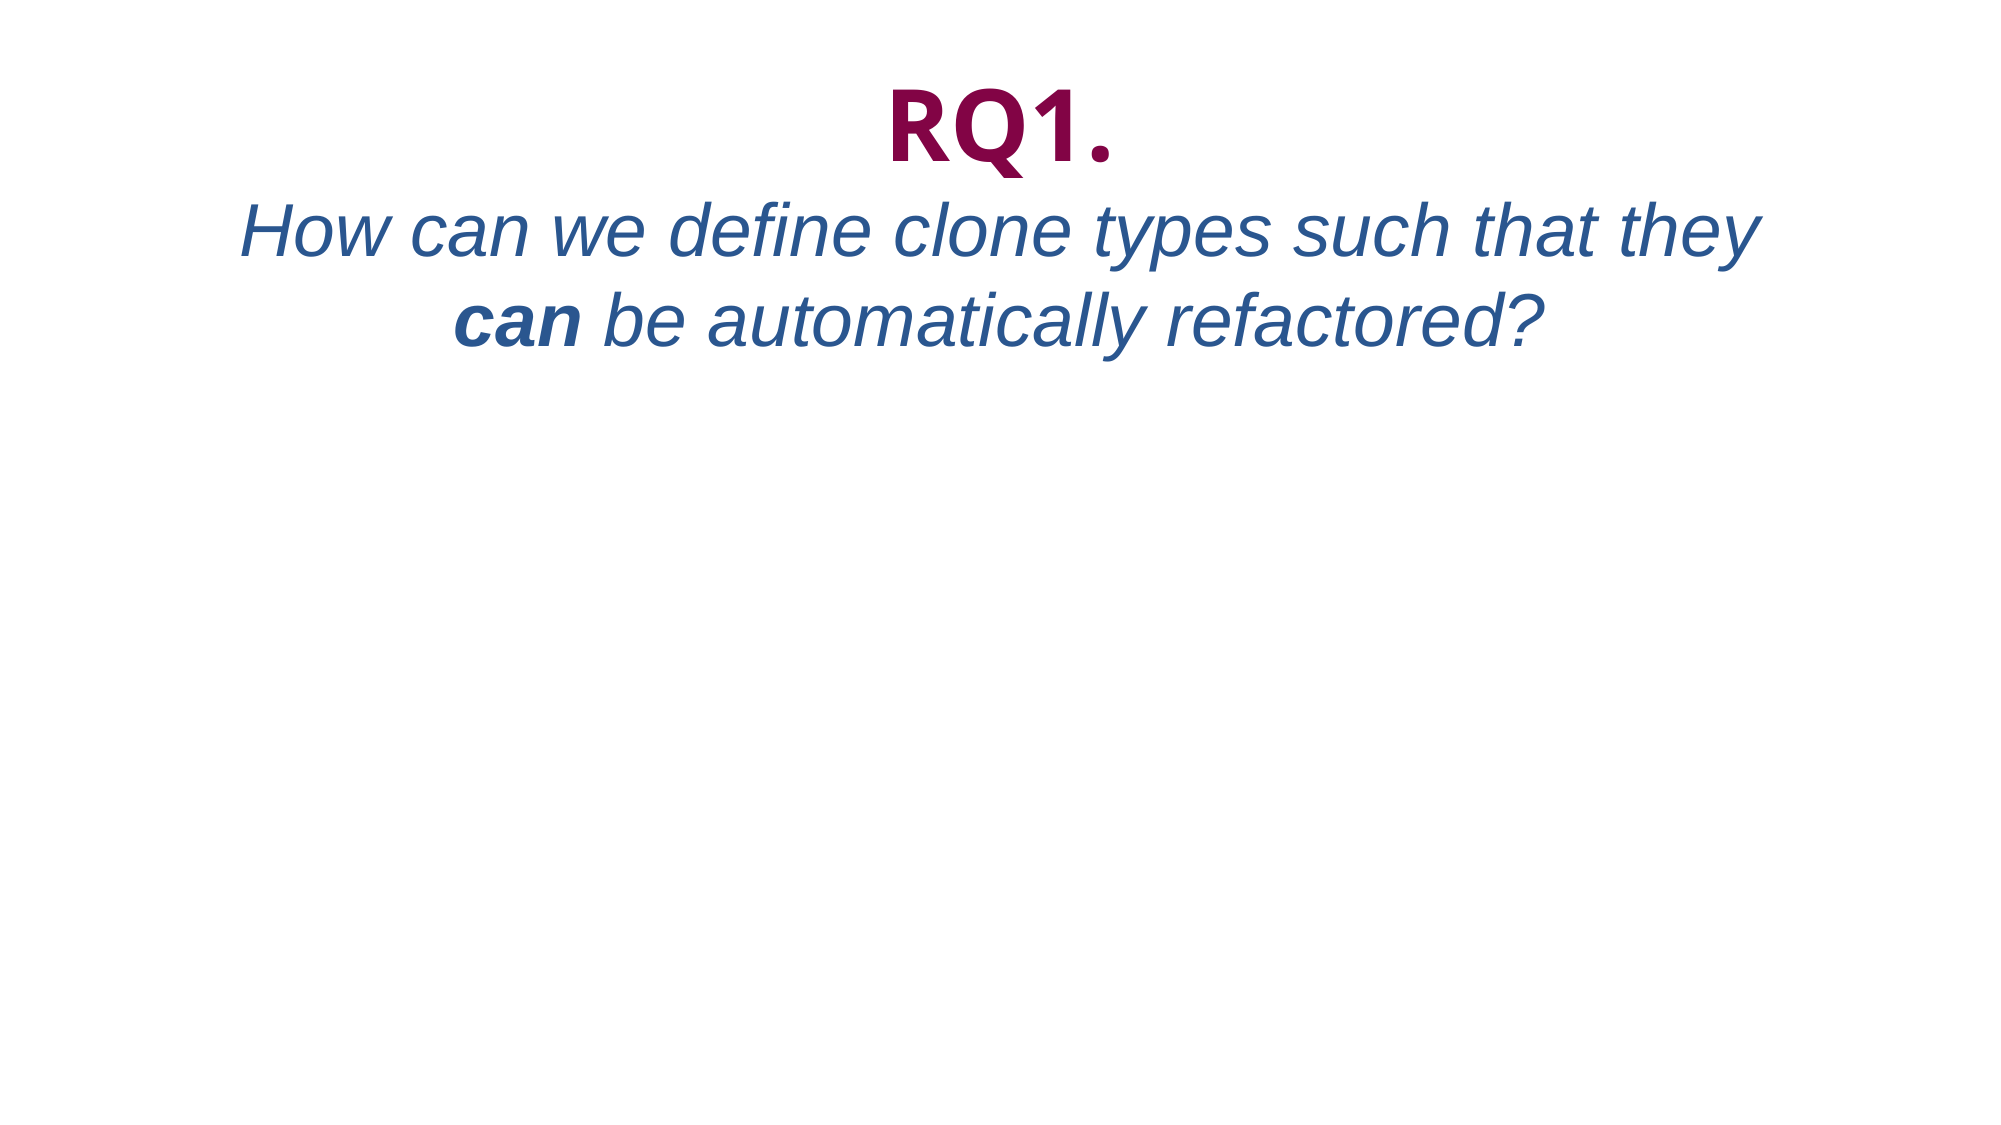

RQ1.
How can we define clone types such that they can be automatically refactored?